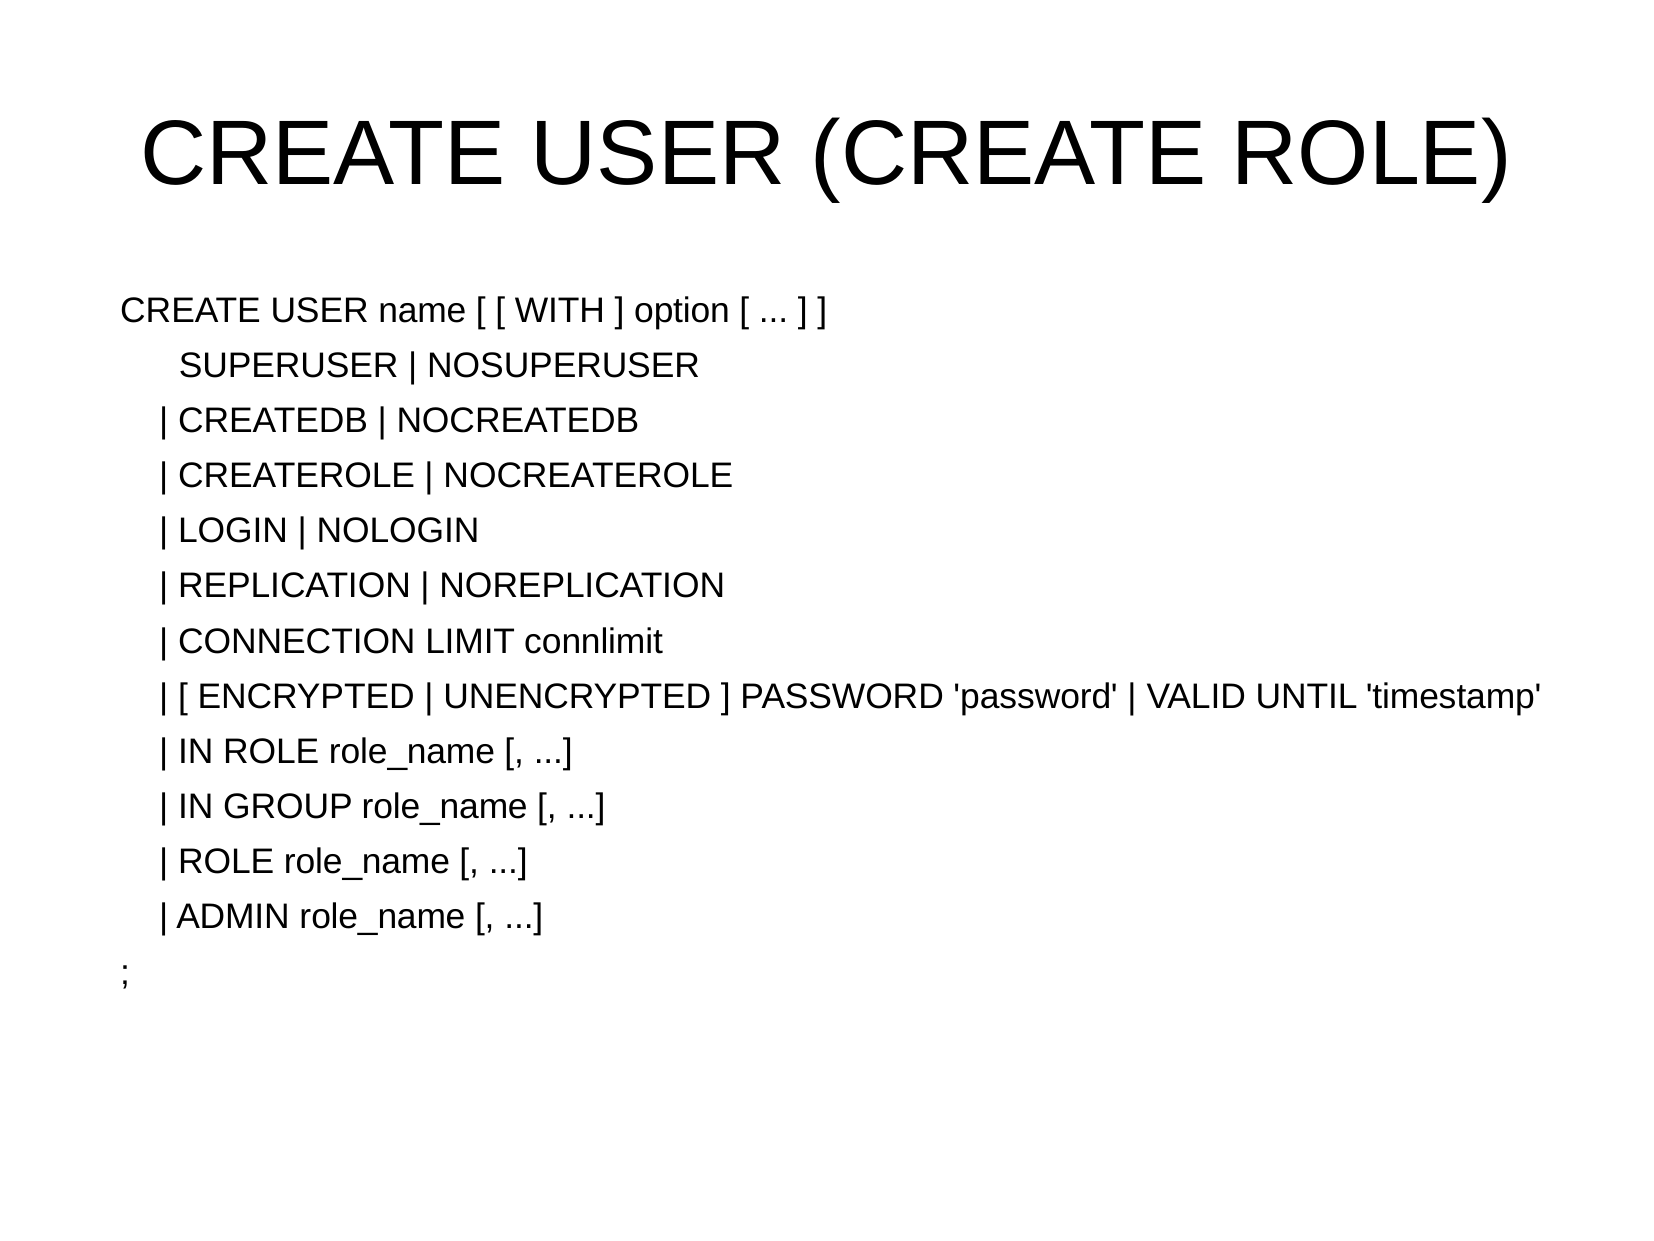

# CREATE USER (CREATE ROLE)
CREATE USER name [ [ WITH ] option [ ... ] ]
 SUPERUSER | NOSUPERUSER
 | CREATEDB | NOCREATEDB
 | CREATEROLE | NOCREATEROLE
 | LOGIN | NOLOGIN
 | REPLICATION | NOREPLICATION
 | CONNECTION LIMIT connlimit
 | [ ENCRYPTED | UNENCRYPTED ] PASSWORD 'password' | VALID UNTIL 'timestamp'
 | IN ROLE role_name [, ...]
 | IN GROUP role_name [, ...]
 | ROLE role_name [, ...]
 | ADMIN role_name [, ...]
;